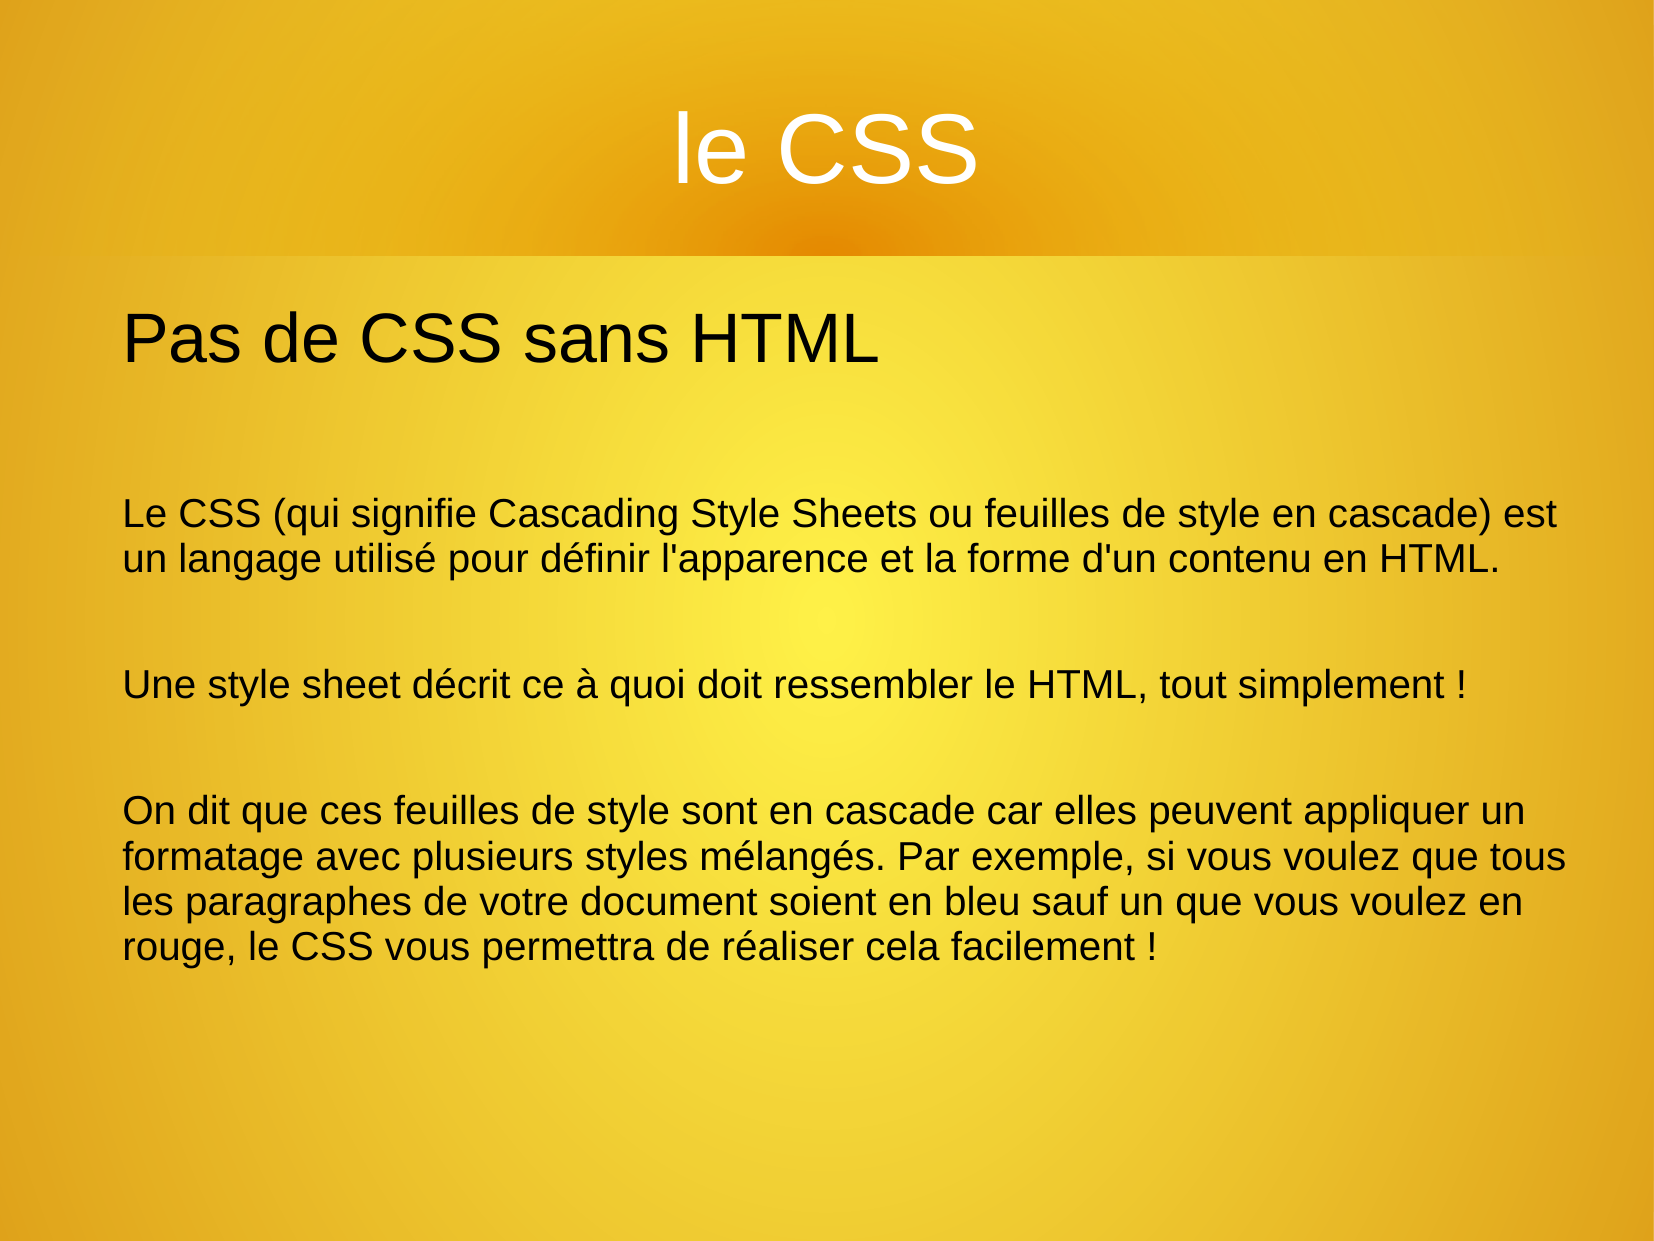

# le CSS
Pas de CSS sans HTML
Le CSS (qui signifie Cascading Style Sheets ou feuilles de style en cascade) est un langage utilisé pour définir l'apparence et la forme d'un contenu en HTML.
Une style sheet décrit ce à quoi doit ressembler le HTML, tout simplement !
On dit que ces feuilles de style sont en cascade car elles peuvent appliquer un formatage avec plusieurs styles mélangés. Par exemple, si vous voulez que tous les paragraphes de votre document soient en bleu sauf un que vous voulez en rouge, le CSS vous permettra de réaliser cela facilement !